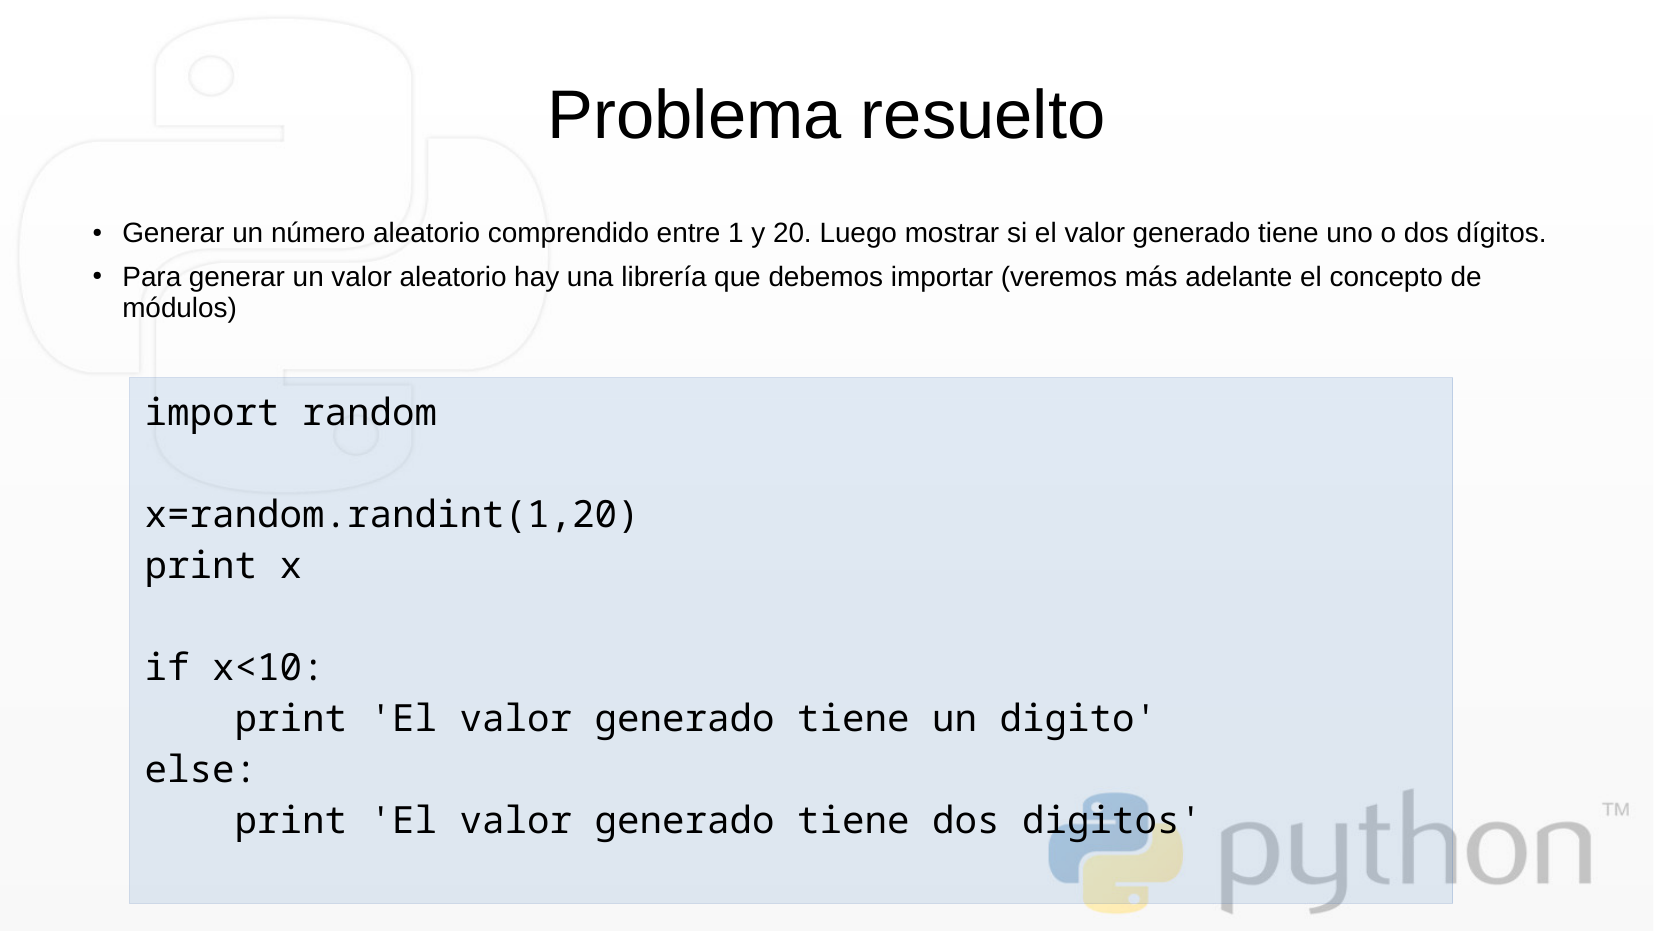

# Problema resuelto
Generar un número aleatorio comprendido entre 1 y 20. Luego mostrar si el valor generado tiene uno o dos dígitos.
Para generar un valor aleatorio hay una librería que debemos importar (veremos más adelante el concepto de módulos)
import random
x=random.randint(1,20)
print x
if x<10:
 print 'El valor generado tiene un digito'
else:
 print 'El valor generado tiene dos digitos'